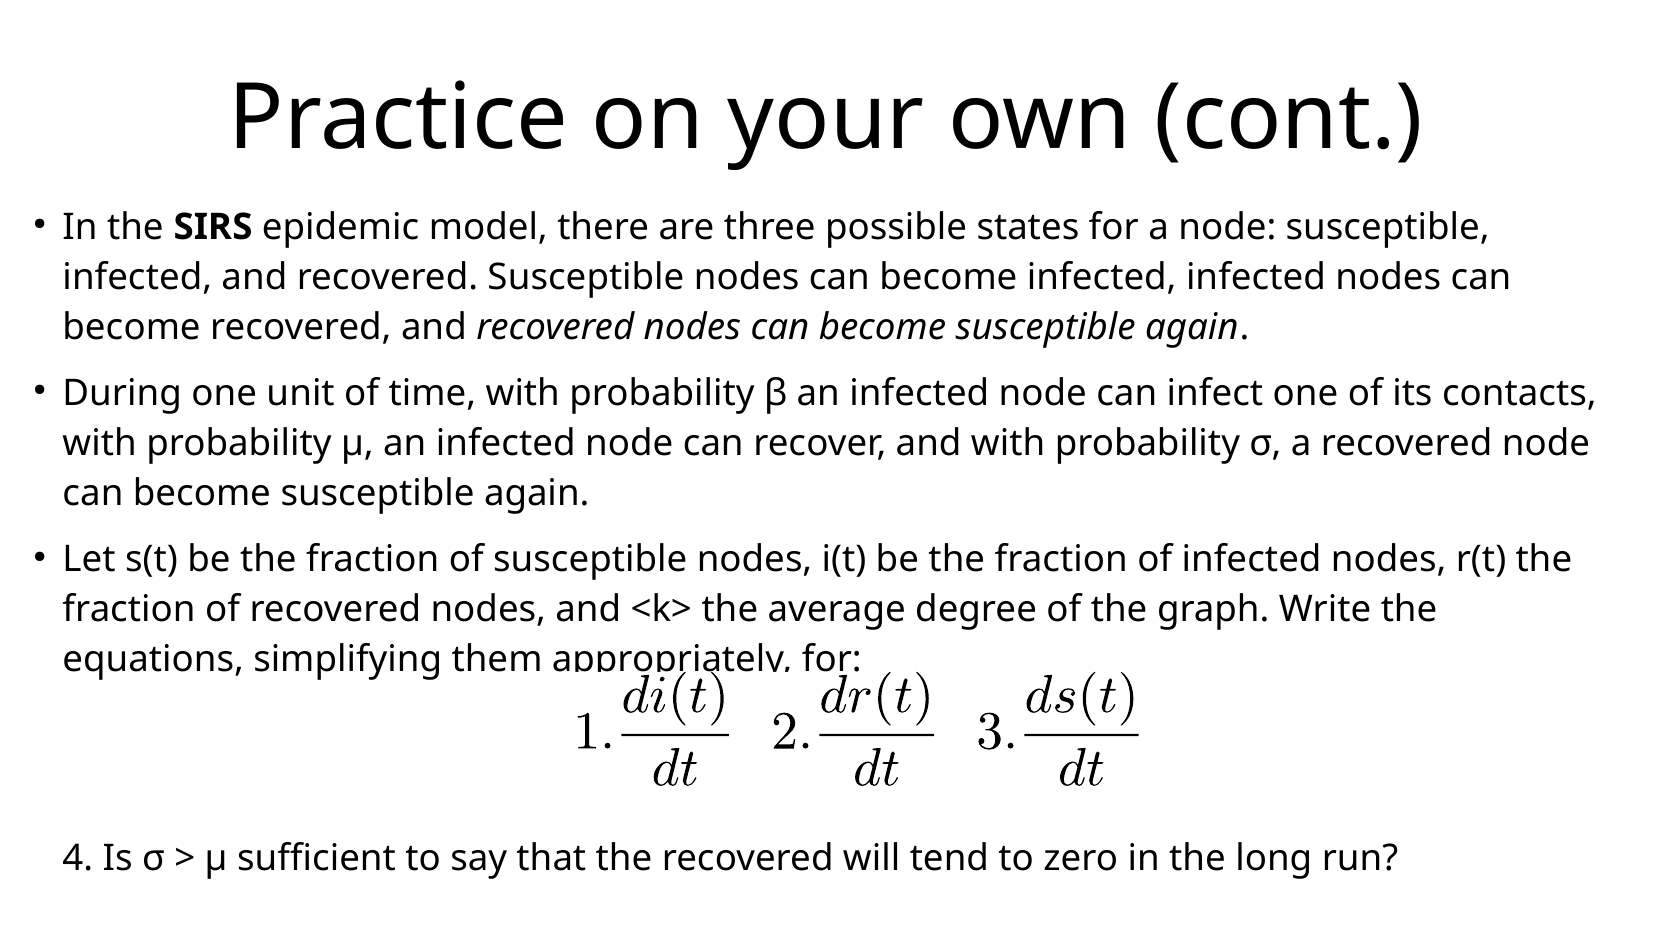

# Practice on your own (cont.)
In the SIRS epidemic model, there are three possible states for a node: susceptible, infected, and recovered. Susceptible nodes can become infected, infected nodes can become recovered, and recovered nodes can become susceptible again.
During one unit of time, with probability β an infected node can infect one of its contacts, with probability μ, an infected node can recover, and with probability σ, a recovered node can become susceptible again.
Let s(t) be the fraction of susceptible nodes, i(t) be the fraction of infected nodes, r(t) the fraction of recovered nodes, and <k> the average degree of the graph. Write the equations, simplifying them appropriately, for:
4. Is σ > μ sufficient to say that the recovered will tend to zero in the long run?